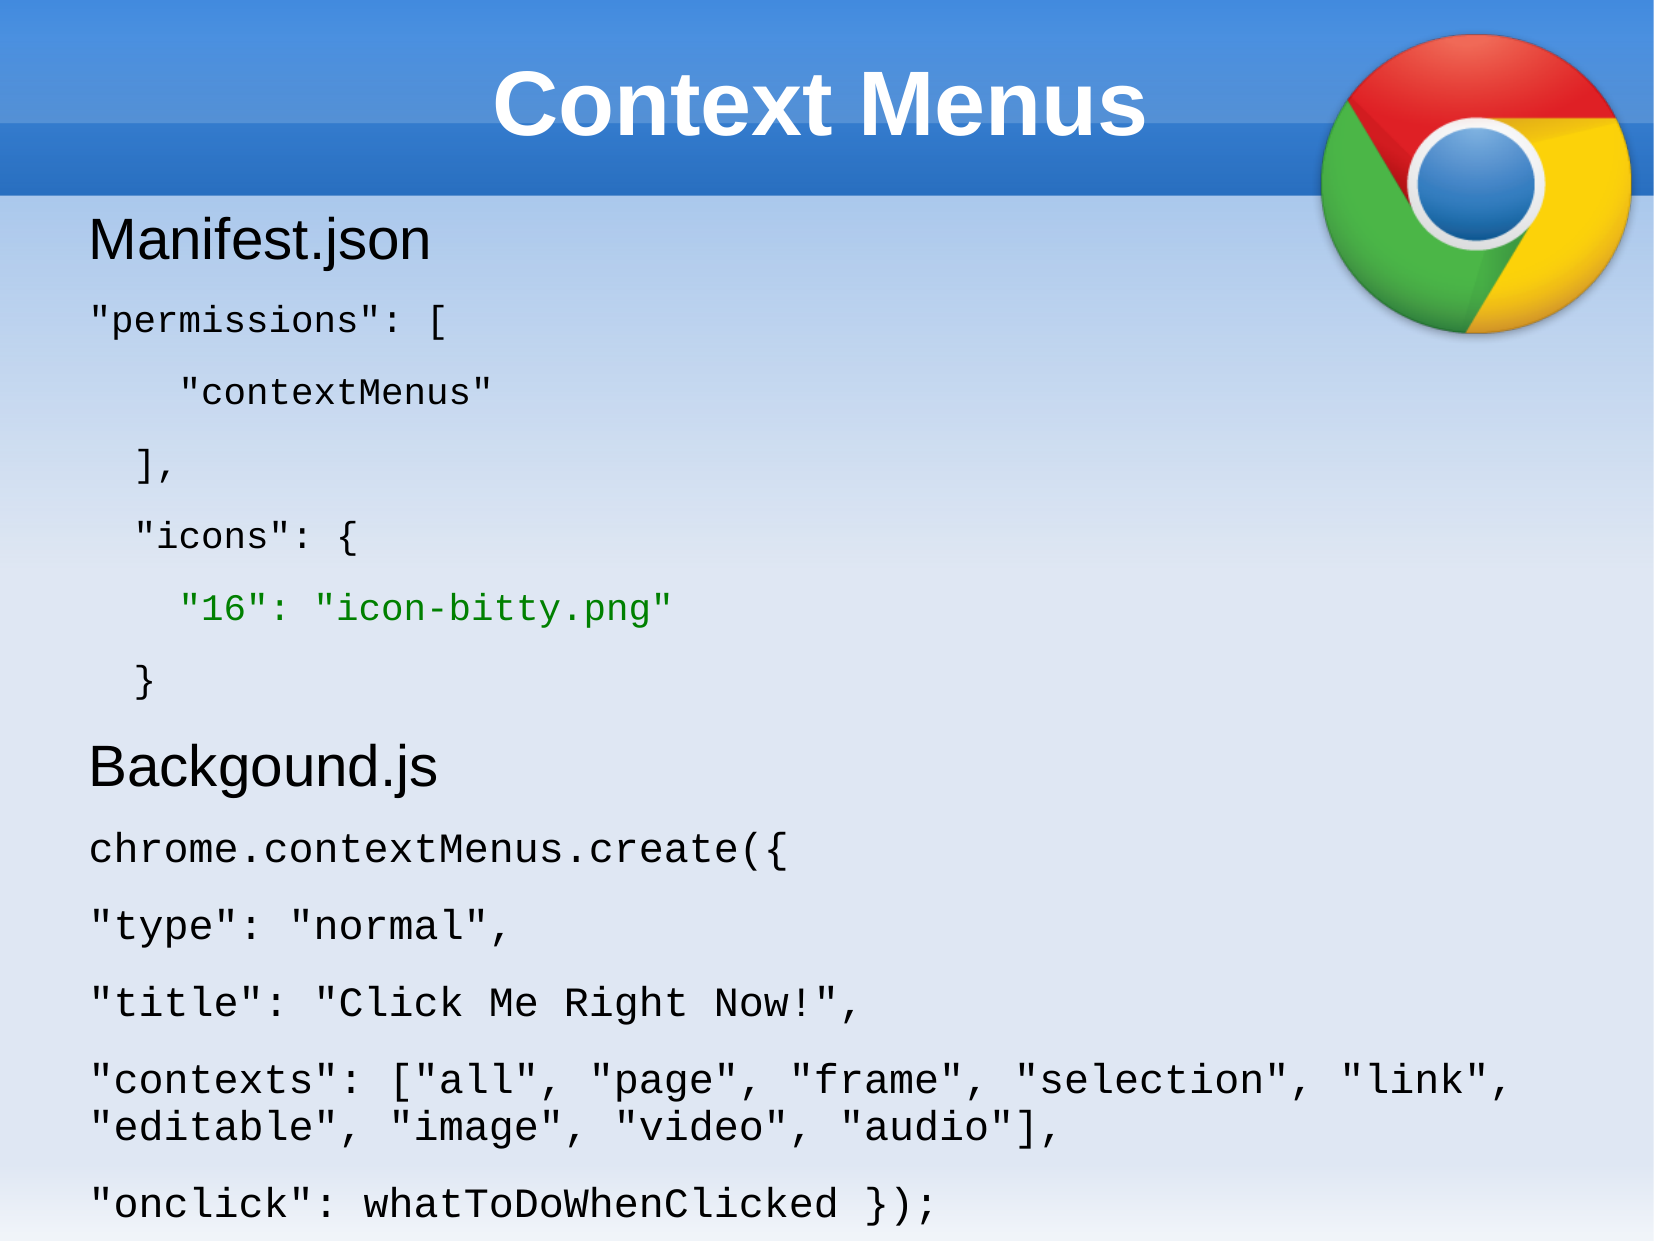

# Context Menus
Manifest.json
"permissions": [
 "contextMenus"
 ],
 "icons": {
 "16": "icon-bitty.png"
 }
Backgound.js
chrome.contextMenus.create({
"type": "normal",
"title": "Click Me Right Now!",
"contexts": ["all", "page", "frame", "selection", "link", "editable", "image", "video", "audio"],
"onclick": whatToDoWhenClicked });